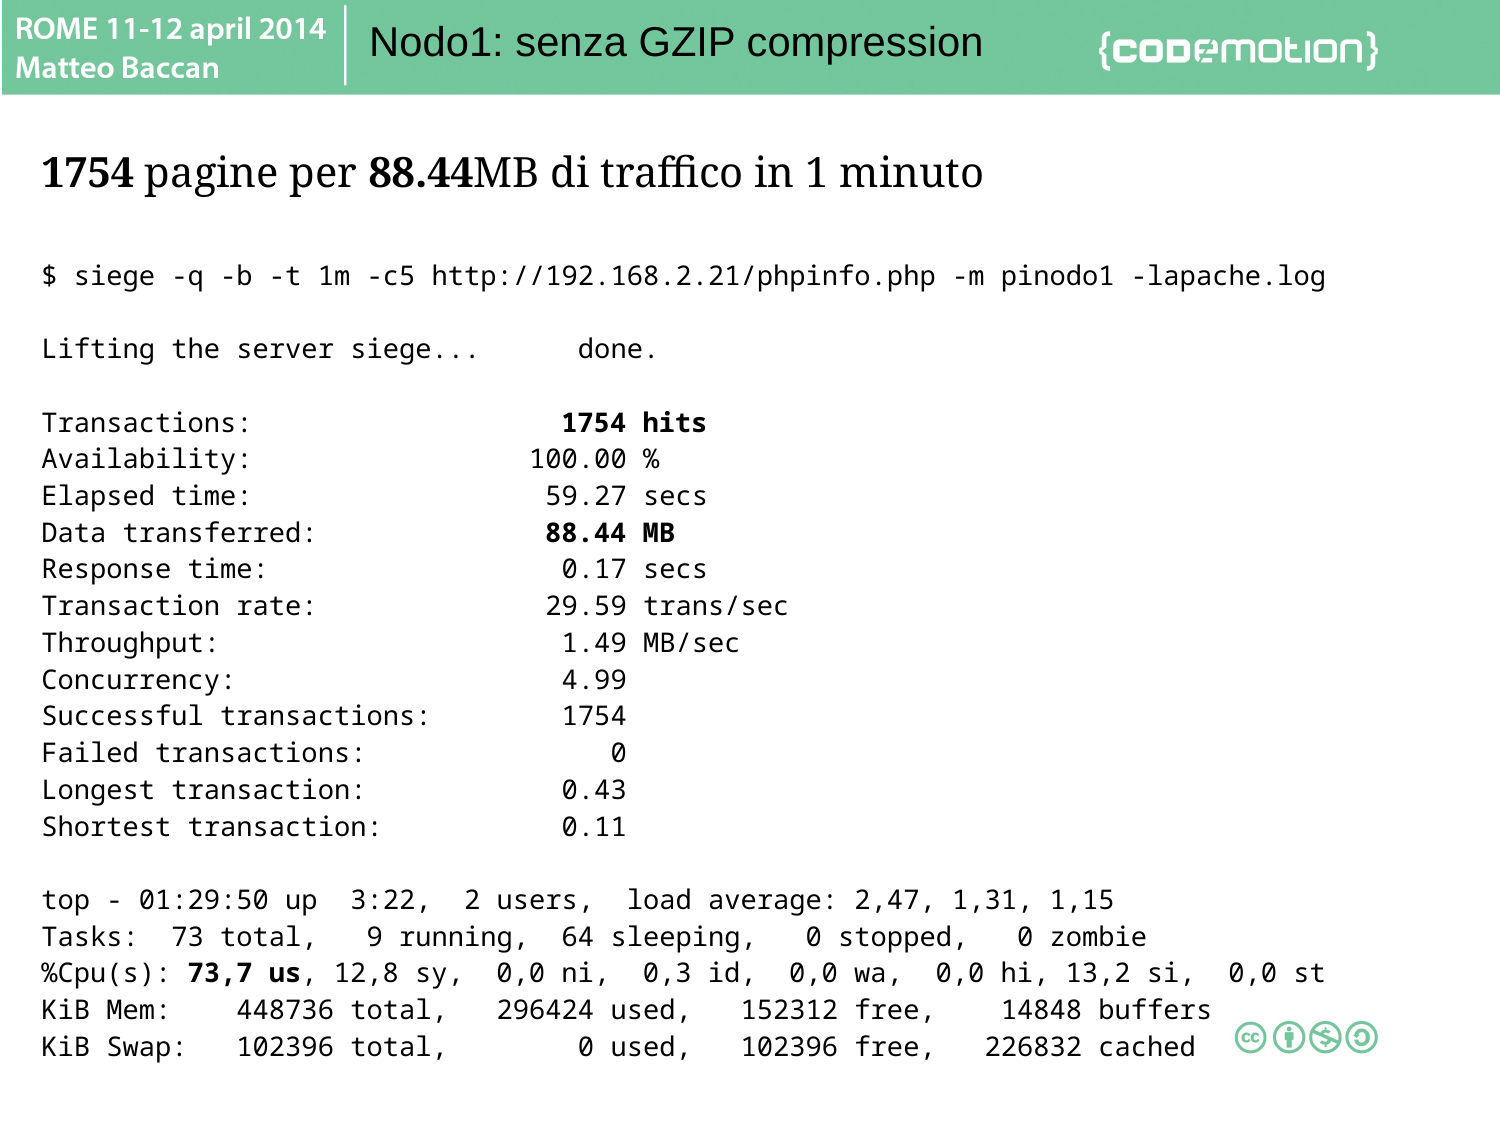

# Nodo1: senza GZIP compression
1754 pagine per 88.44MB di traffico in 1 minuto
$ siege -q -b -t 1m -c5 http://192.168.2.21/phpinfo.php -m pinodo1 -lapache.log
Lifting the server siege... done.
Transactions: 1754 hits
Availability: 100.00 %
Elapsed time: 59.27 secs
Data transferred: 88.44 MB
Response time: 0.17 secs
Transaction rate: 29.59 trans/sec
Throughput: 1.49 MB/sec
Concurrency: 4.99
Successful transactions: 1754
Failed transactions: 0
Longest transaction: 0.43
Shortest transaction: 0.11
top - 01:29:50 up 3:22, 2 users, load average: 2,47, 1,31, 1,15
Tasks: 73 total, 9 running, 64 sleeping, 0 stopped, 0 zombie
%Cpu(s): 73,7 us, 12,8 sy, 0,0 ni, 0,3 id, 0,0 wa, 0,0 hi, 13,2 si, 0,0 st
KiB Mem: 448736 total, 296424 used, 152312 free, 14848 buffers
KiB Swap: 102396 total, 0 used, 102396 free, 226832 cached